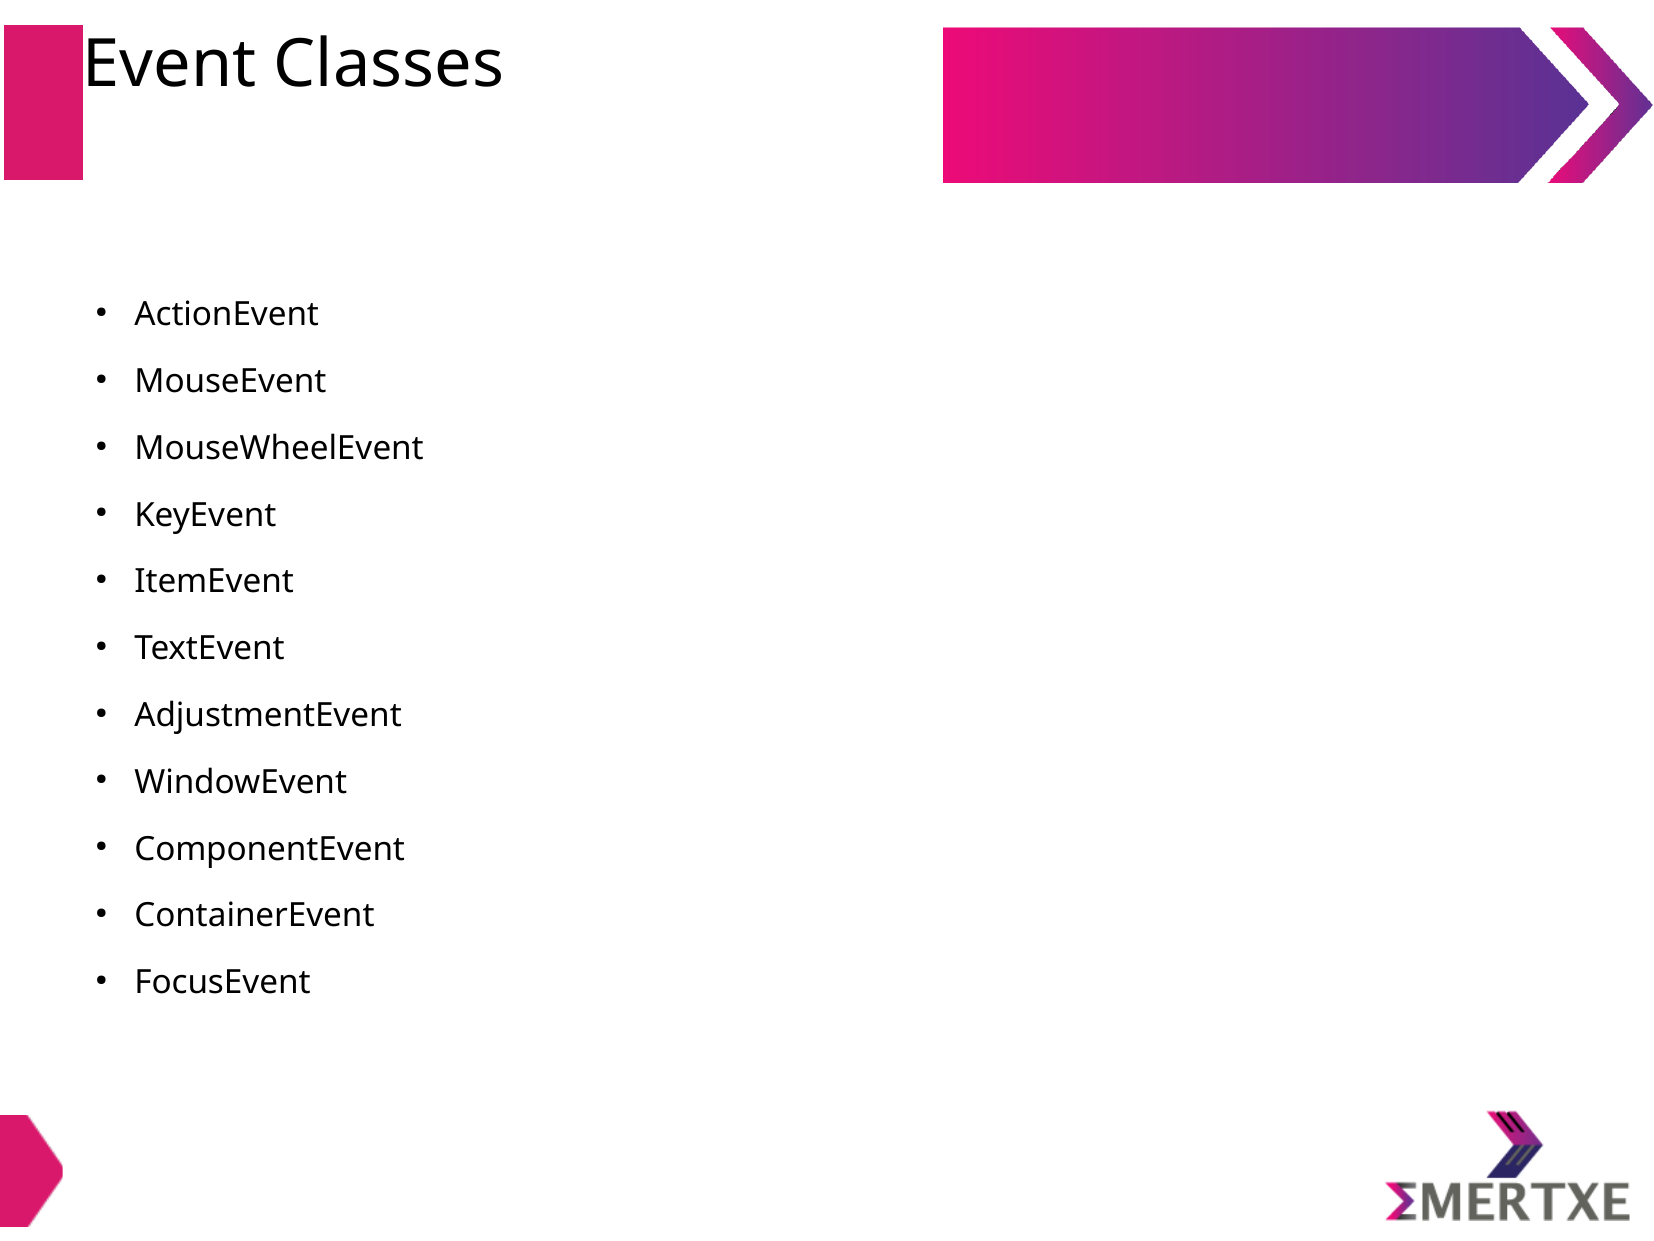

# Event Classes
ActionEvent
MouseEvent
MouseWheelEvent
KeyEvent
ItemEvent
TextEvent
AdjustmentEvent
WindowEvent
ComponentEvent
ContainerEvent
FocusEvent